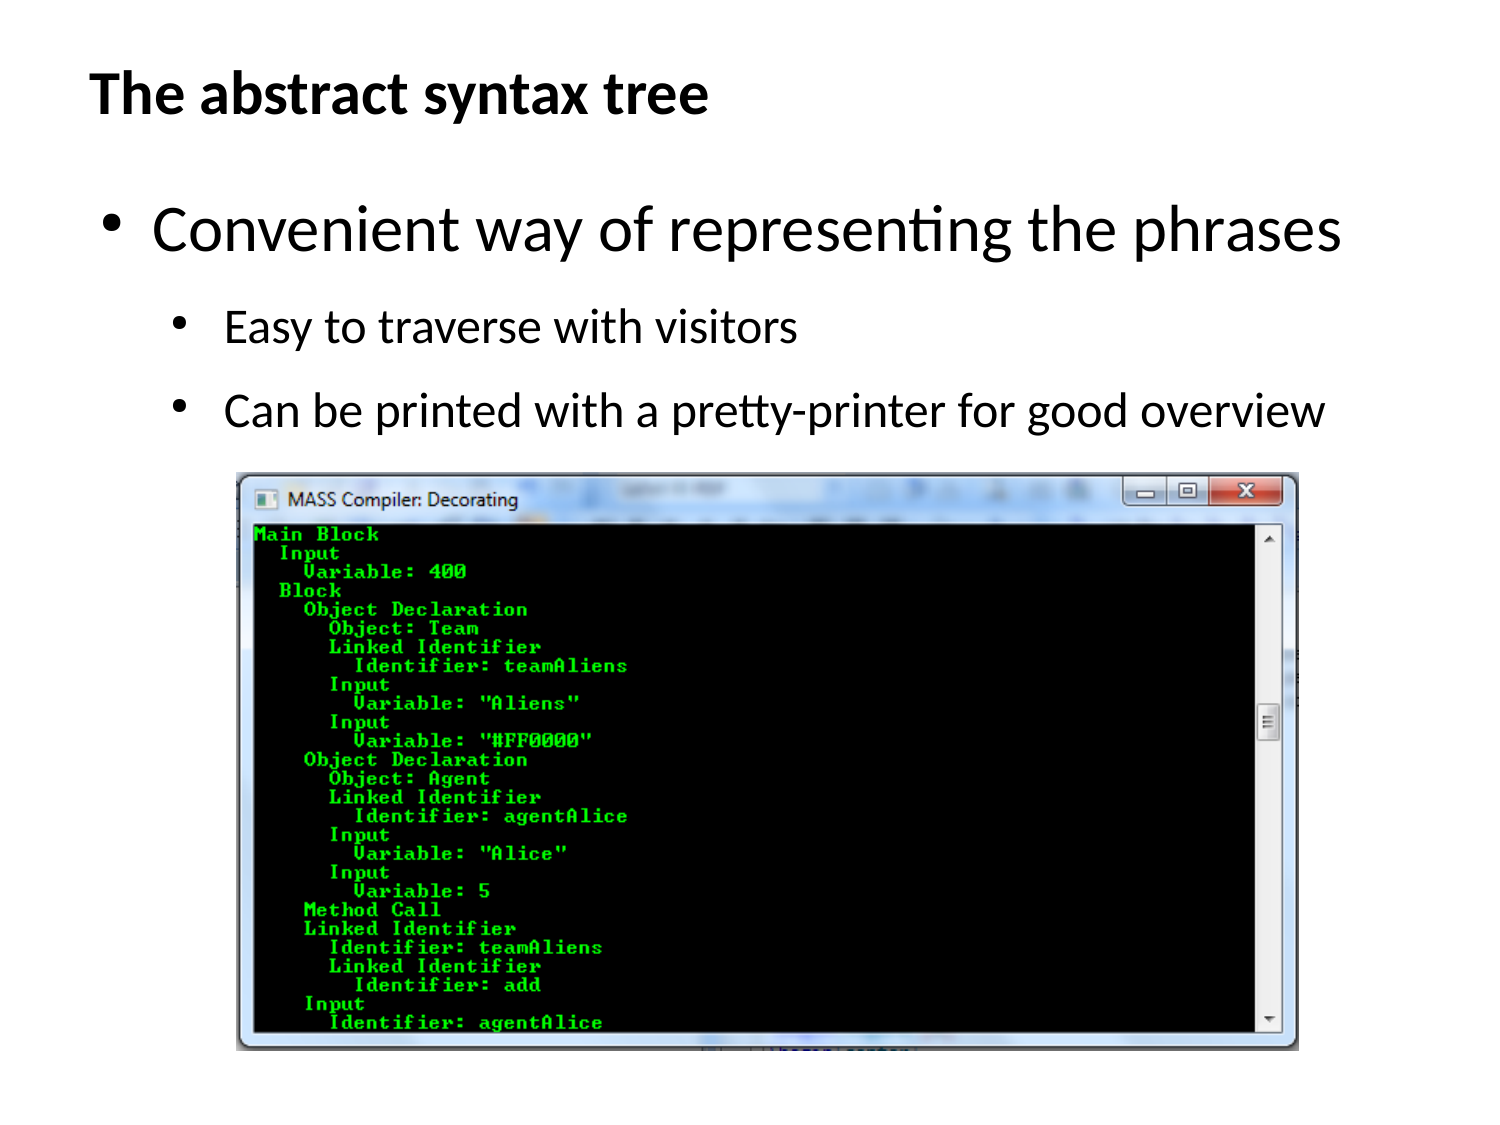

# The abstract syntax tree
Convenient way of representing the phrases
Easy to traverse with visitors
Can be printed with a pretty-printer for good overview